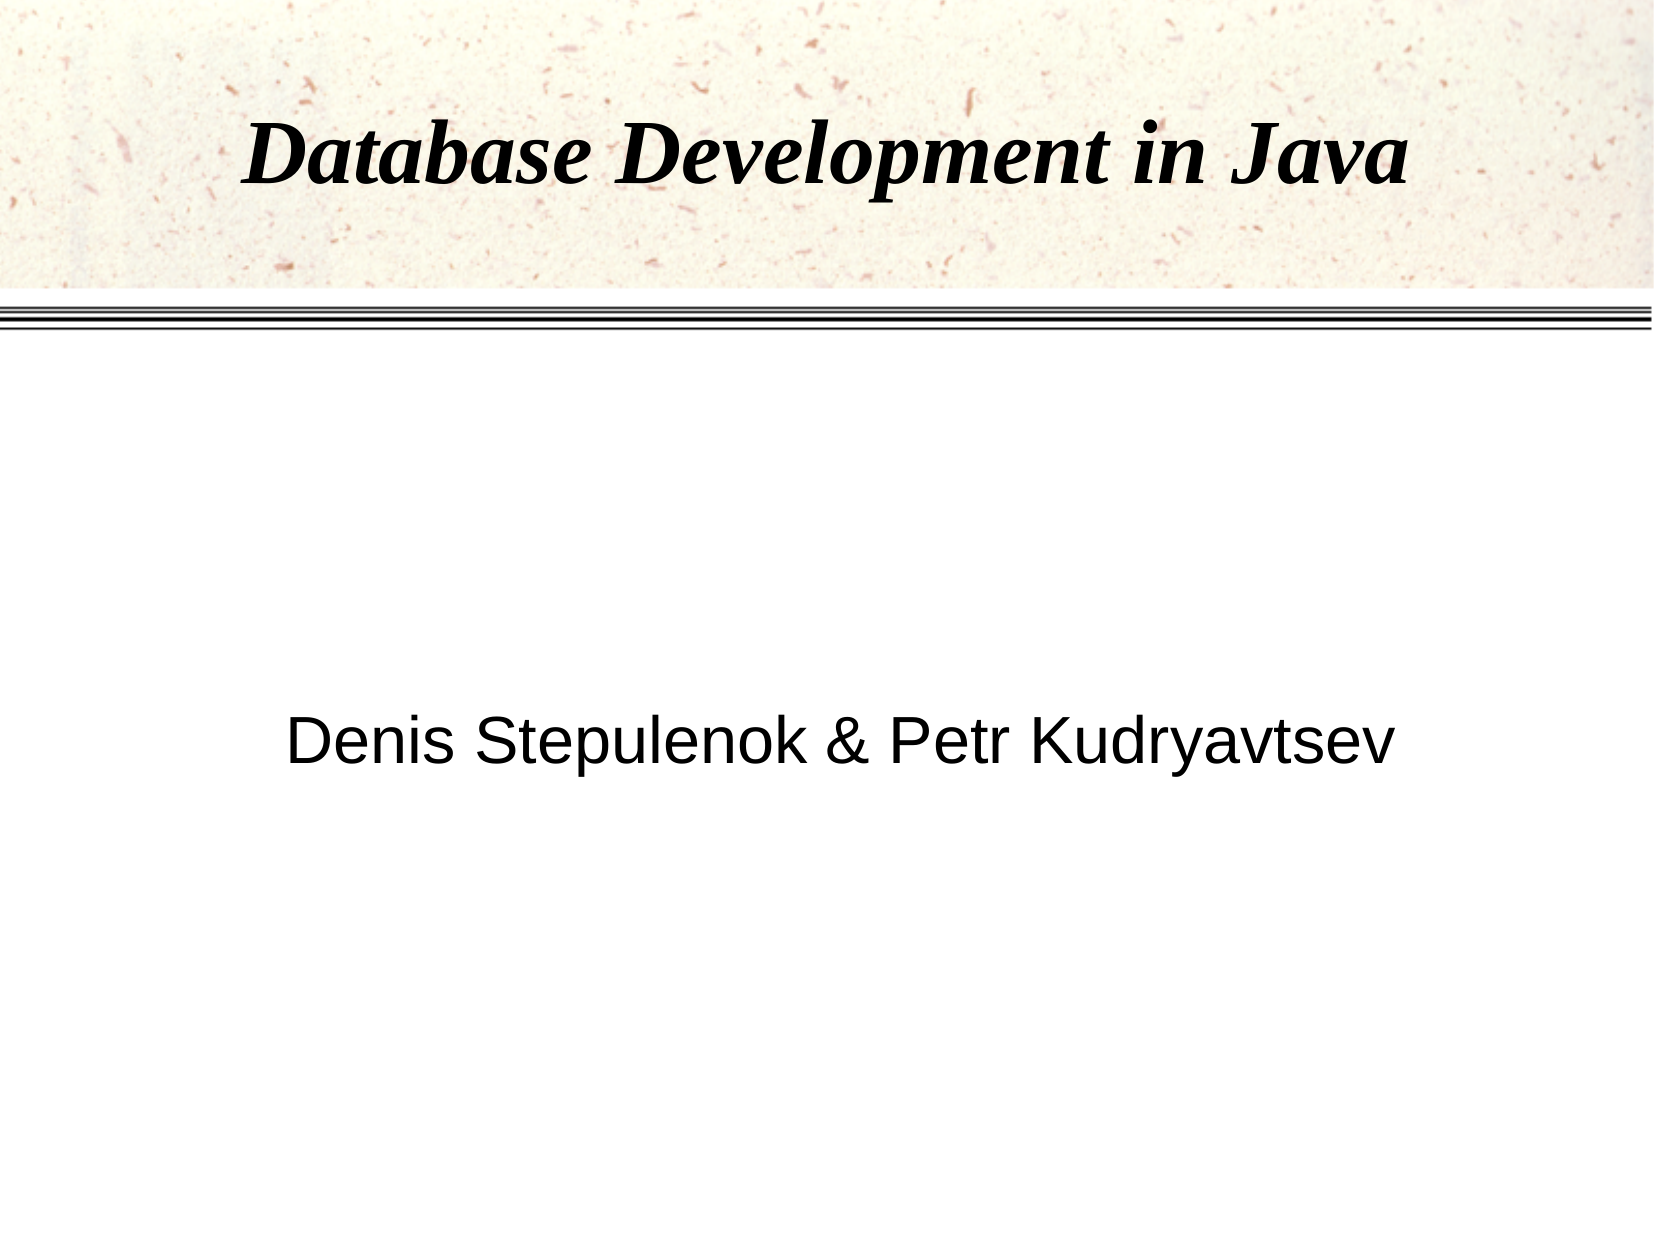

# Database Development in Java
Denis Stepulenok & Petr Kudryavtsev